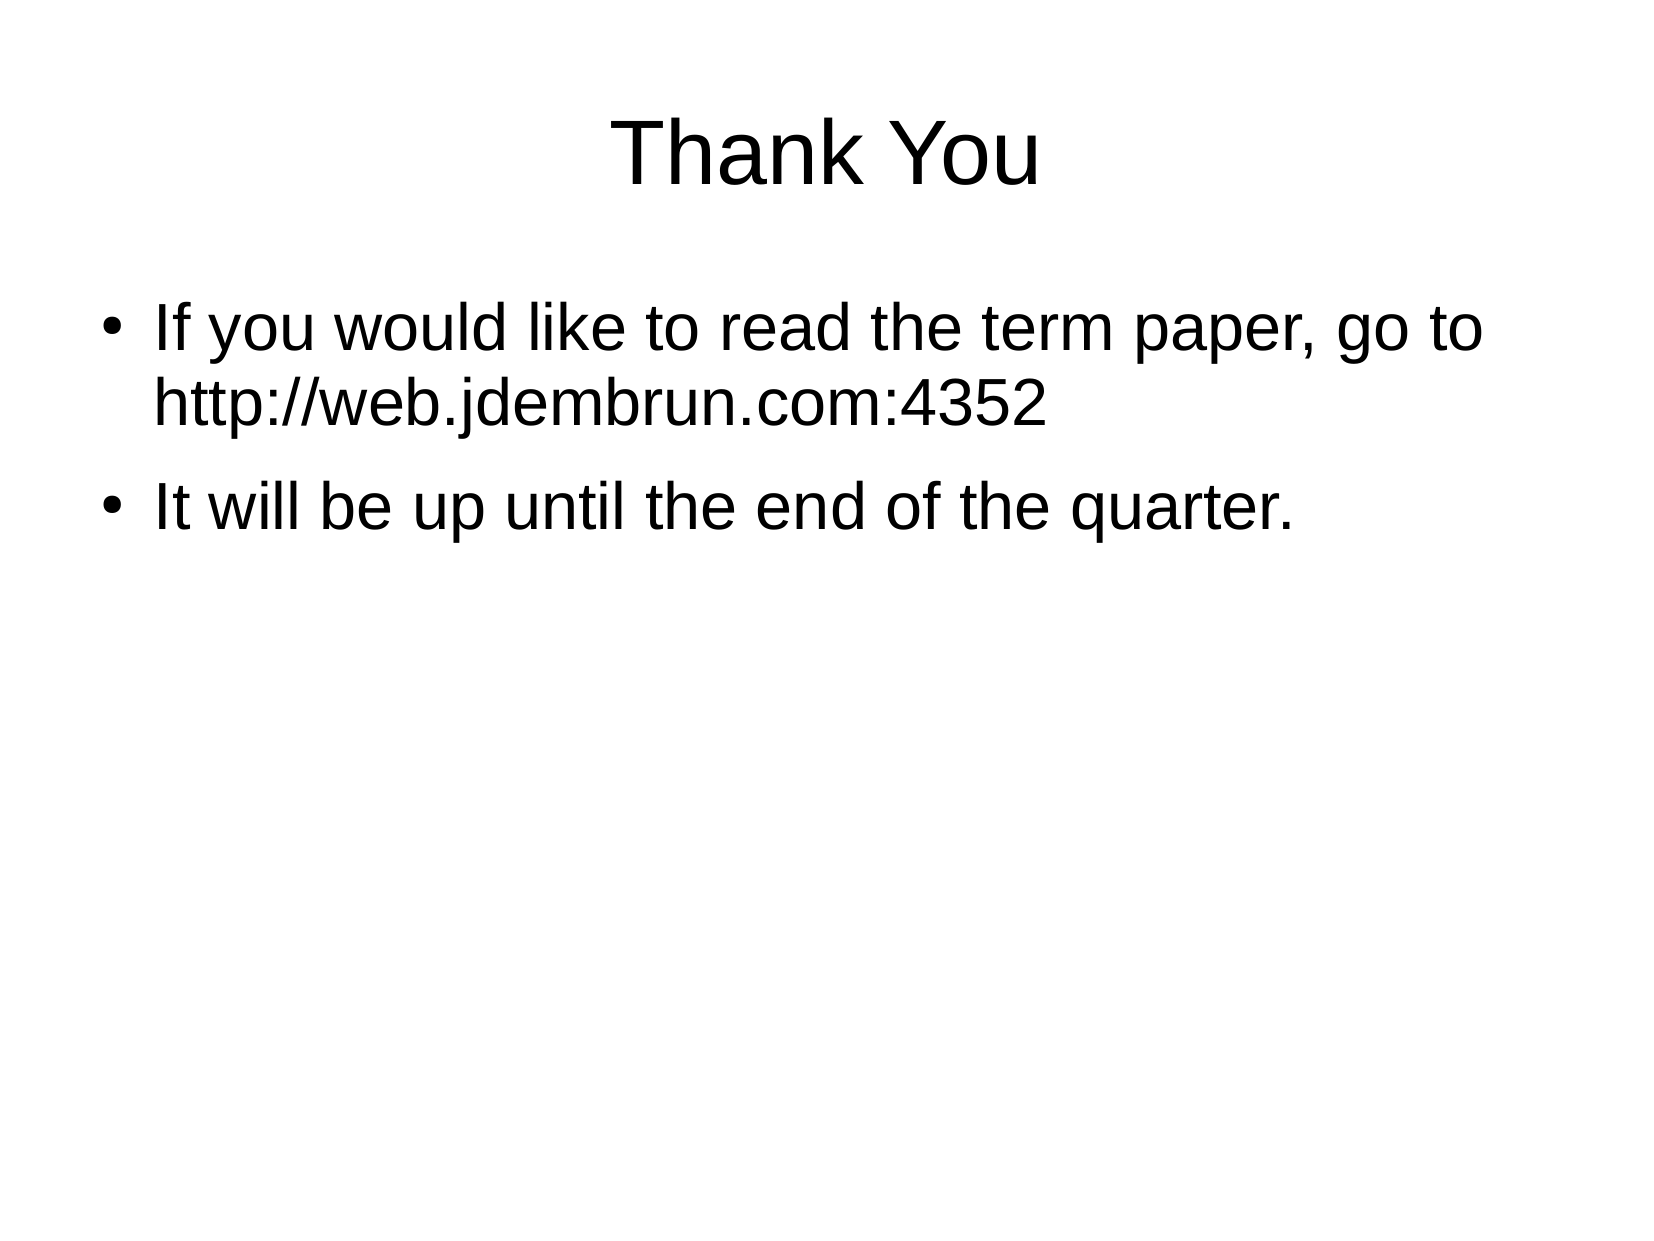

# Thank You
If you would like to read the term paper, go to http://web.jdembrun.com:4352
It will be up until the end of the quarter.